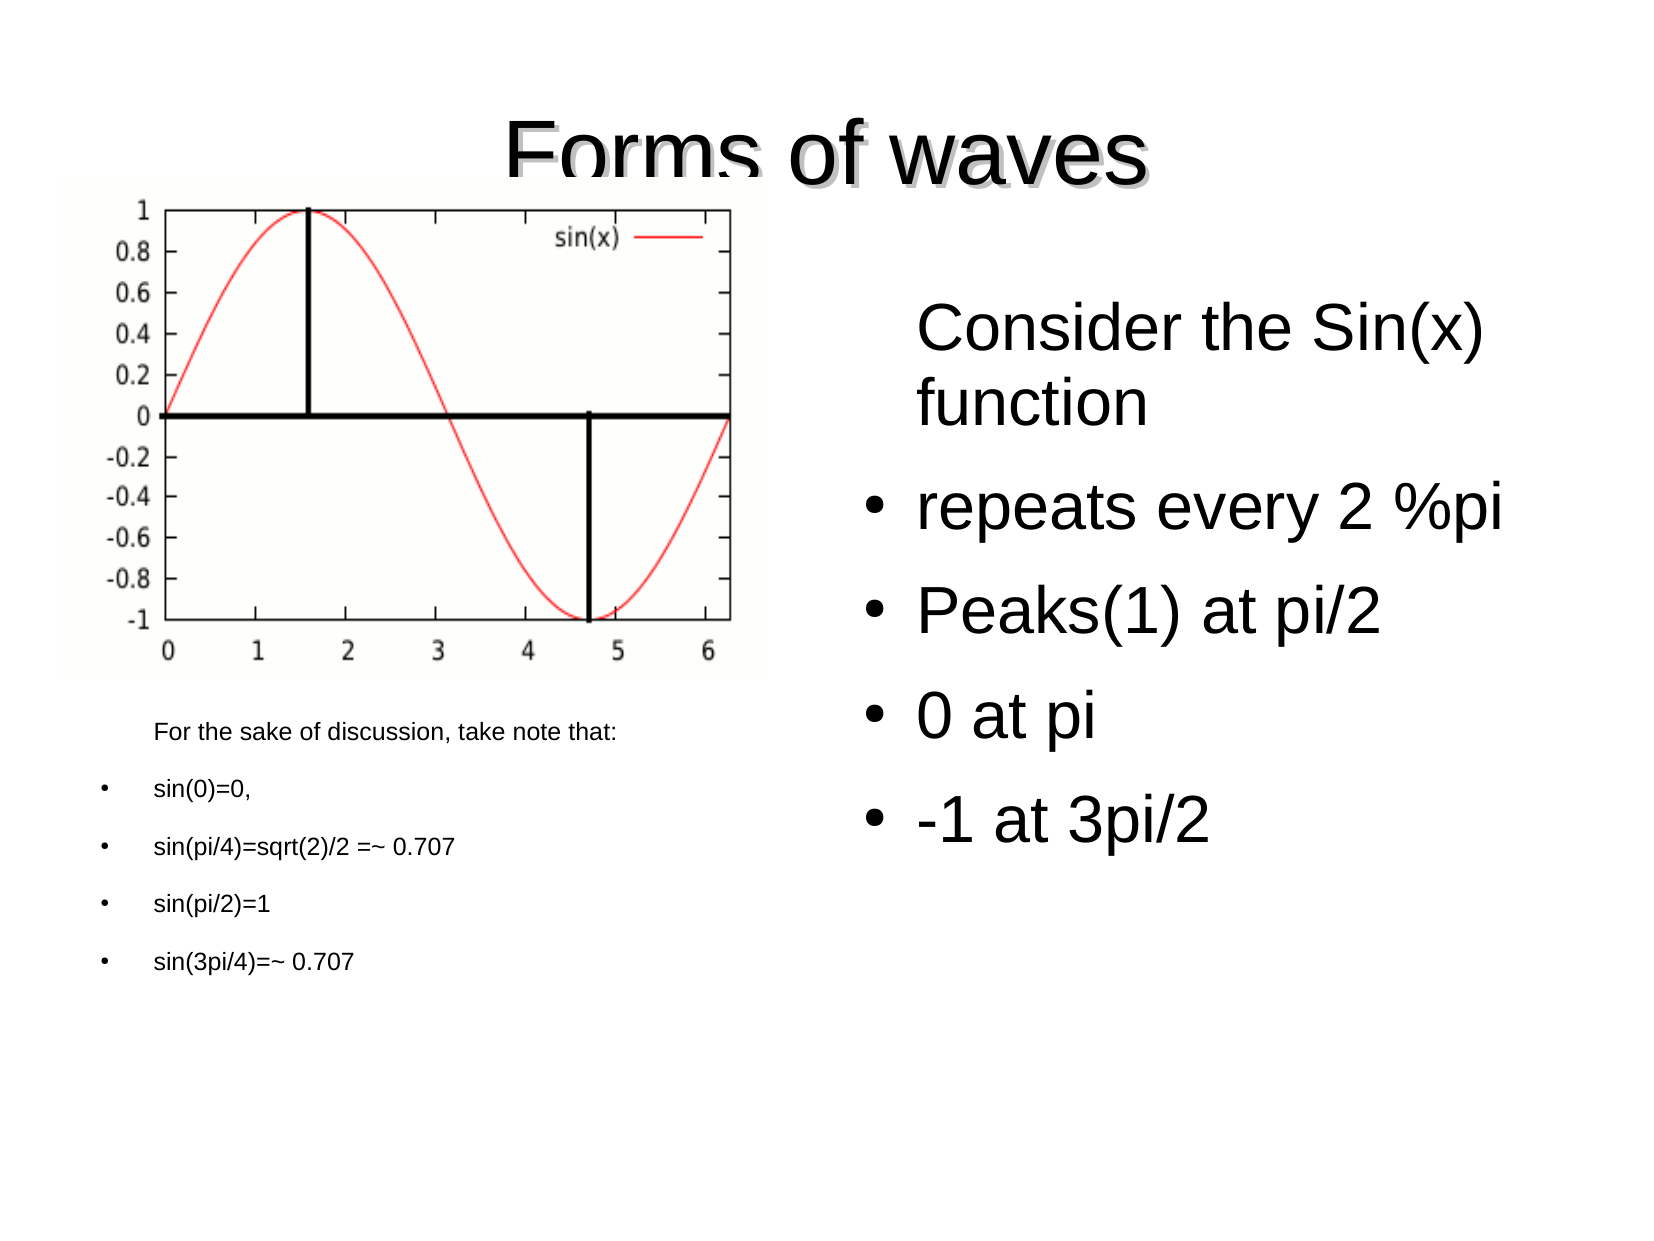

# Forms of waves
Consider the Sin(x) function
repeats every 2 %pi
Peaks(1) at pi/2
0 at pi
-1 at 3pi/2
For the sake of discussion, take note that:
sin(0)=0,
sin(pi/4)=sqrt(2)/2 =~ 0.707
sin(pi/2)=1
sin(3pi/4)=~ 0.707